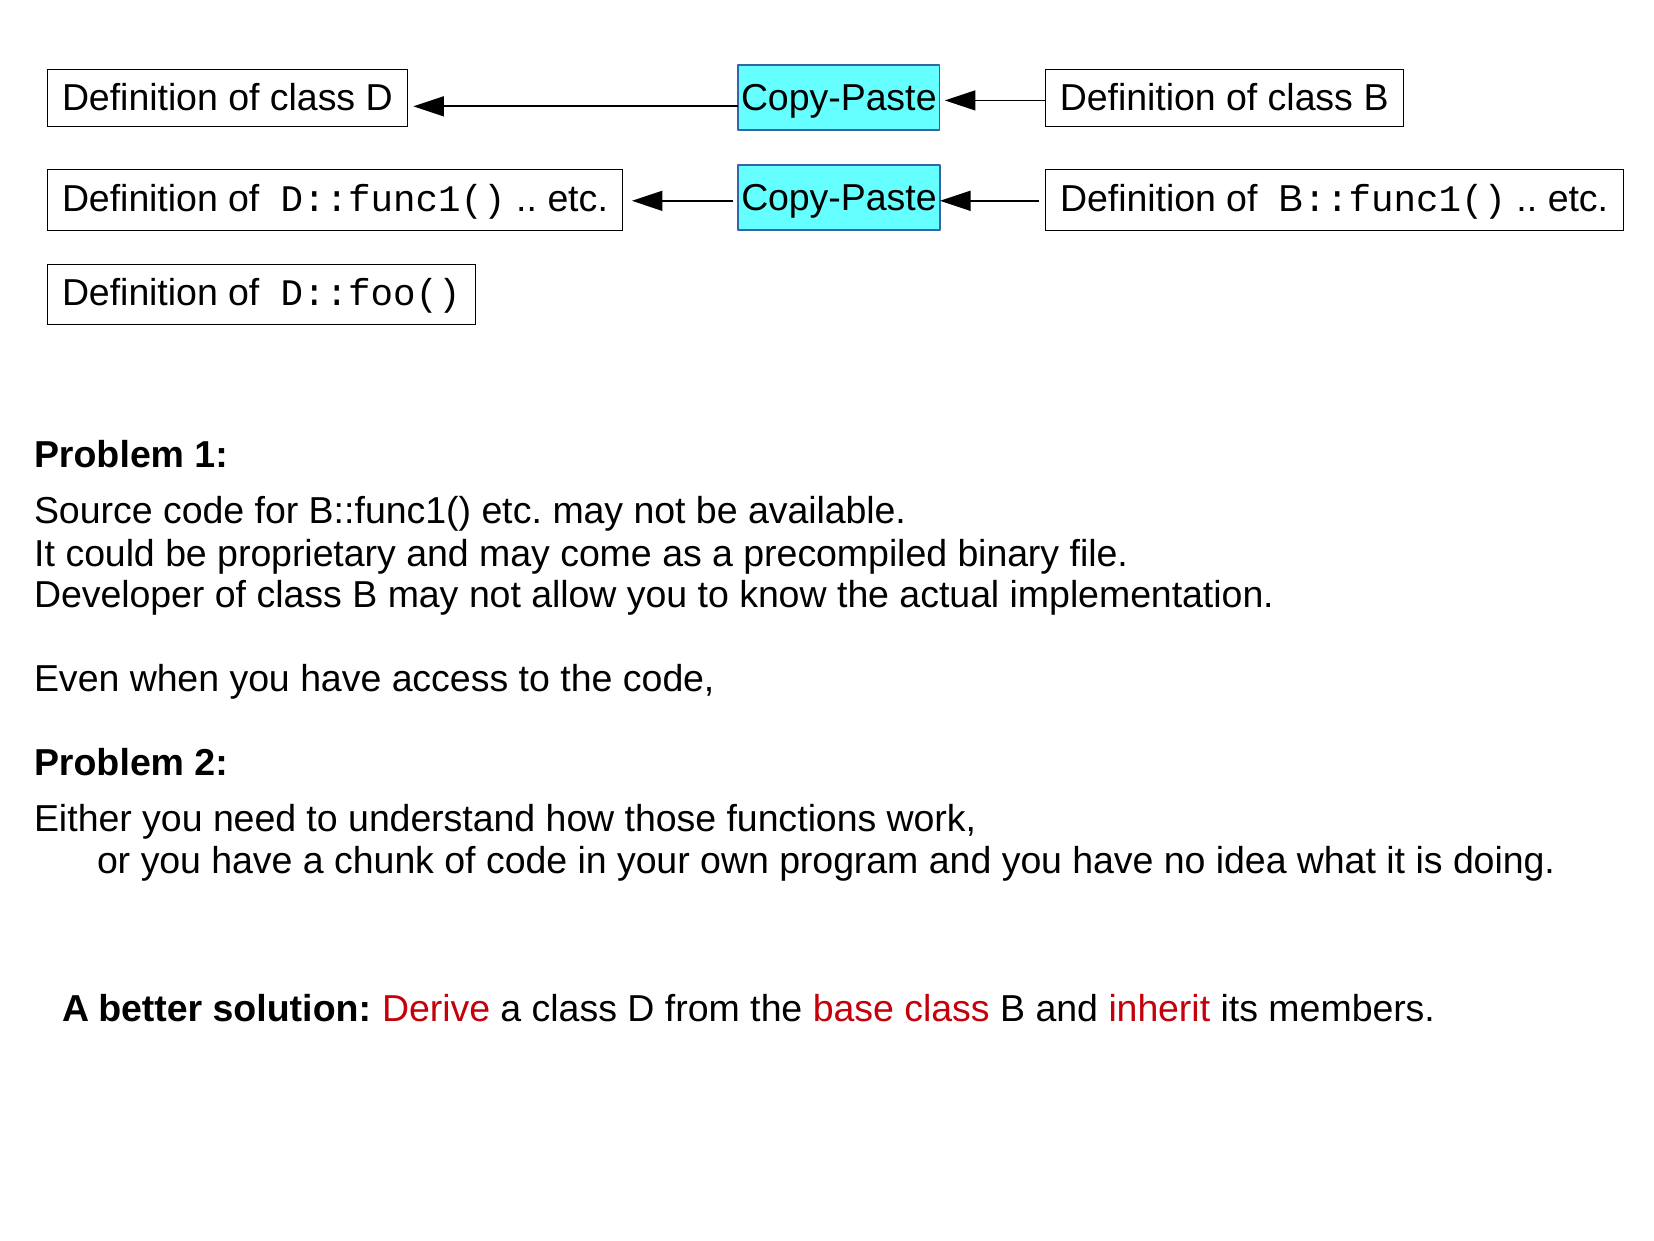

Copy-Paste
Definition of class D
Definition of class B
Copy-Paste
Definition of D::func1() .. etc.
Definition of B::func1() .. etc.
Definition of D::foo()
Problem 1:
Source code for B::func1() etc. may not be available.
It could be proprietary and may come as a precompiled binary file.
Developer of class B may not allow you to know the actual implementation.
Even when you have access to the code,
Problem 2:
Either you need to understand how those functions work,
 or you have a chunk of code in your own program and you have no idea what it is doing.
A better solution: Derive a class D from the base class B and inherit its members.